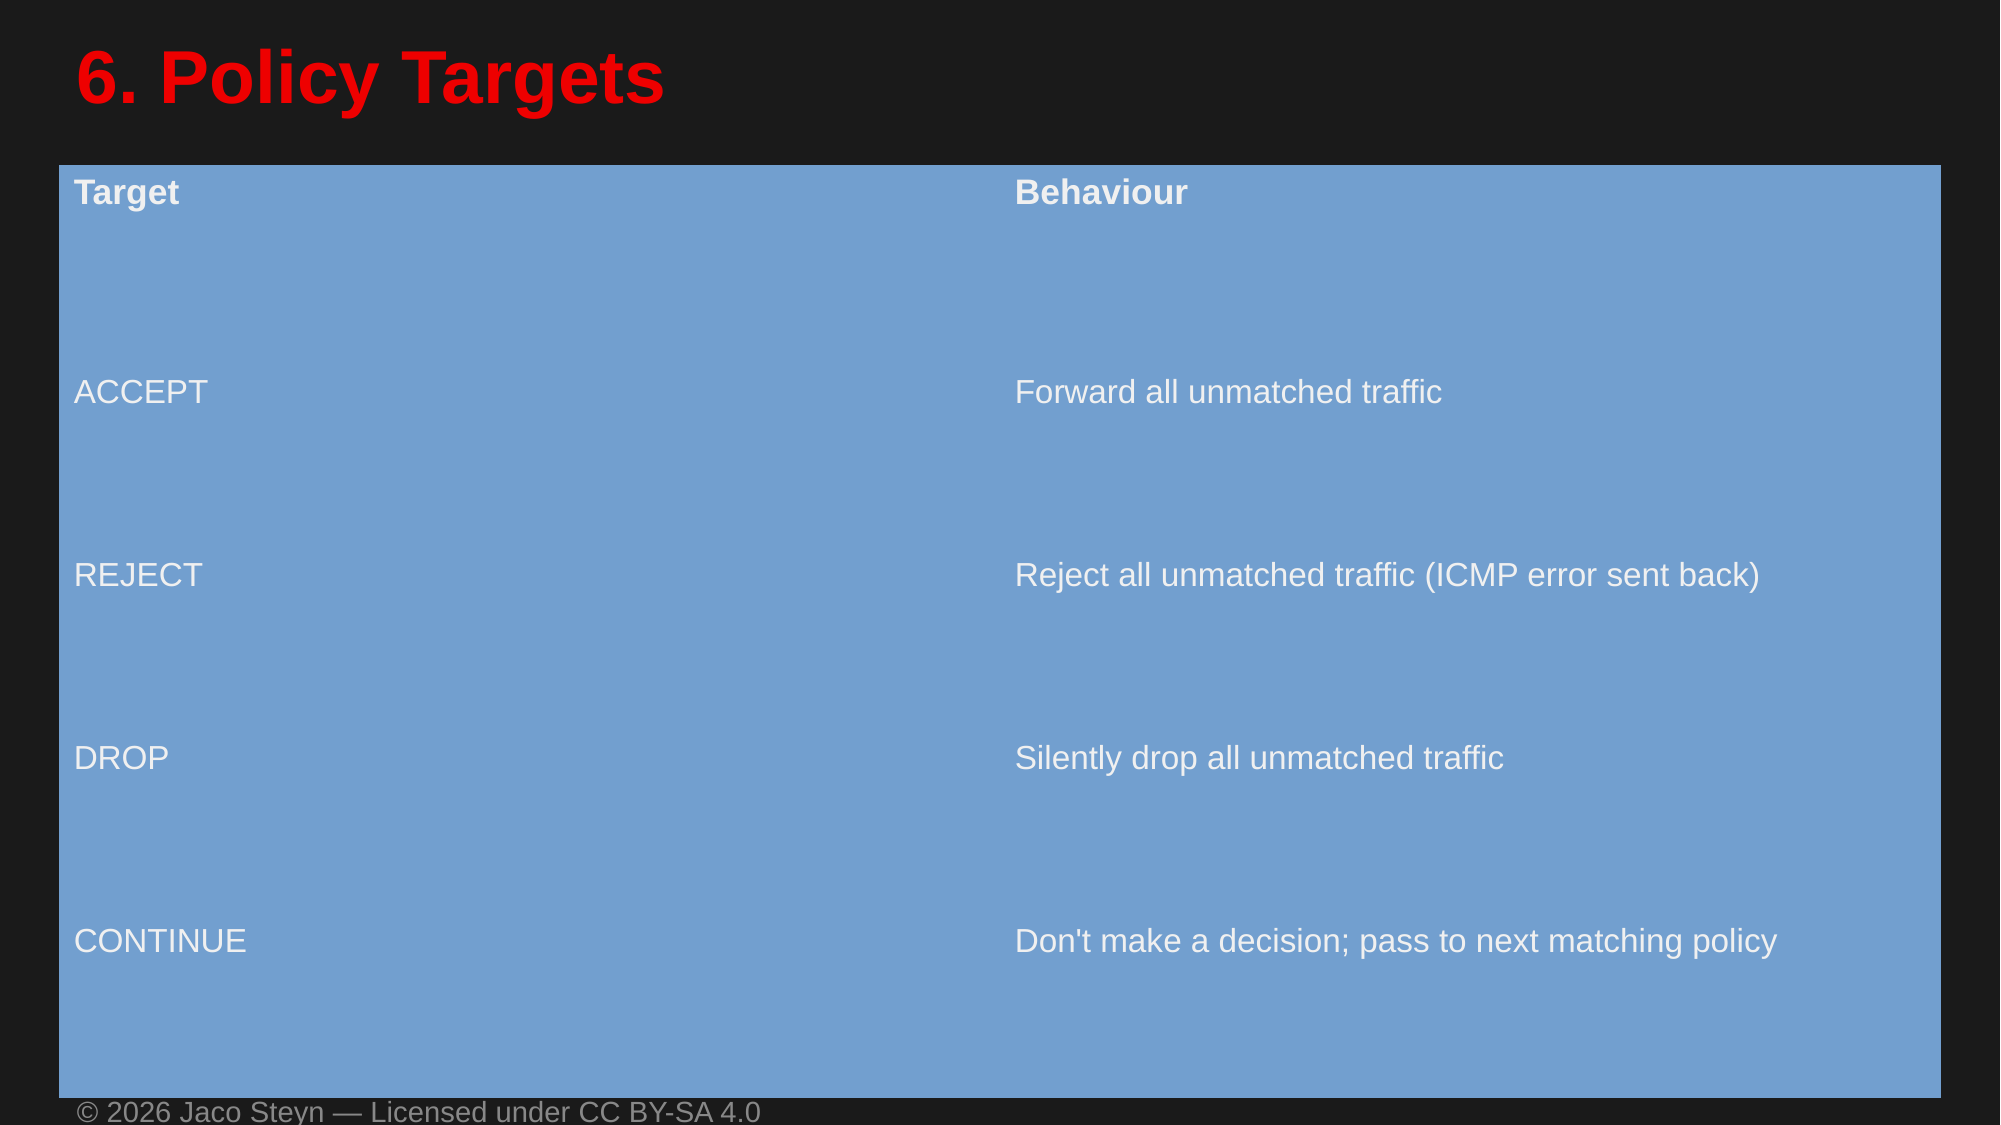

6. Policy Targets
| Target | Behaviour |
| --- | --- |
| ACCEPT | Forward all unmatched traffic |
| REJECT | Reject all unmatched traffic (ICMP error sent back) |
| DROP | Silently drop all unmatched traffic |
| CONTINUE | Don't make a decision; pass to next matching policy |
© 2026 Jaco Steyn — Licensed under CC BY-SA 4.0